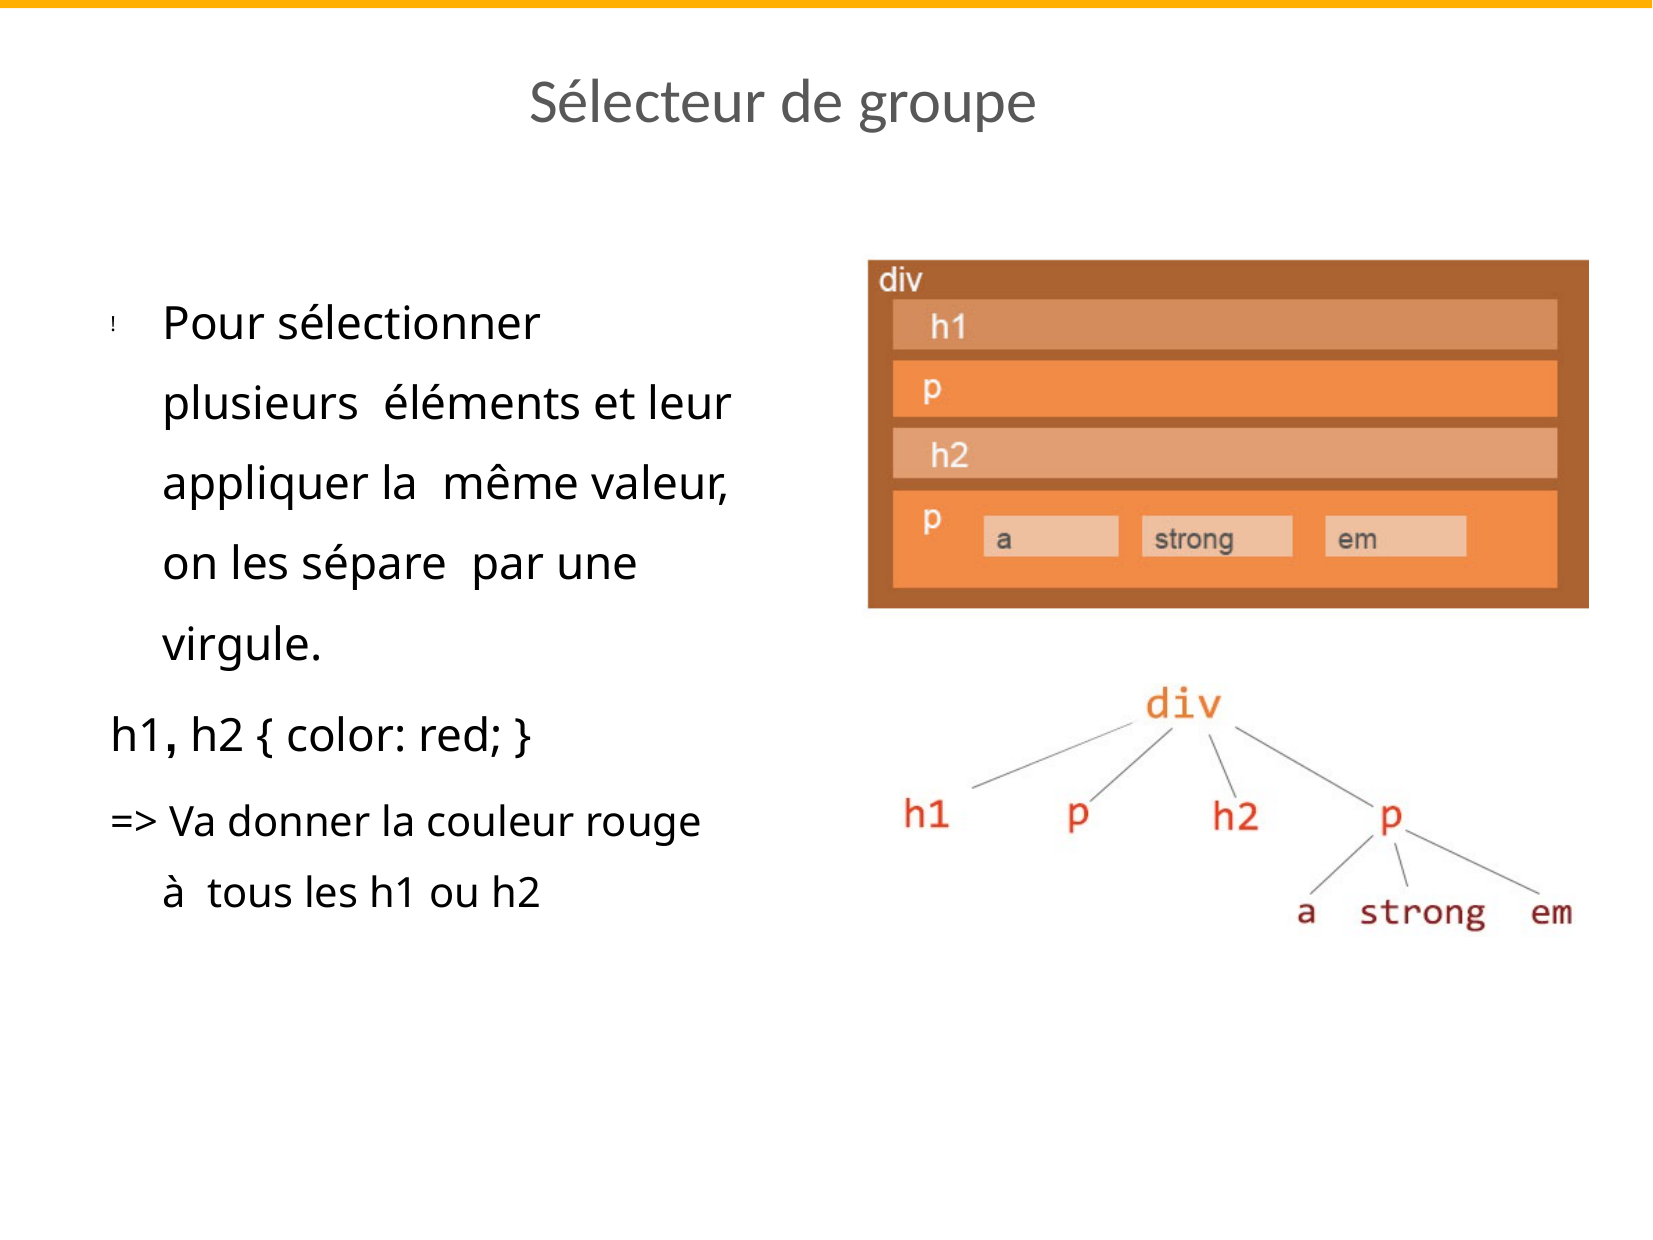

# Sélecteur de groupe
Pour sélectionner plusieurs éléments et leur appliquer la même valeur, on les sépare par une virgule.
h1, h2 { color: red; }
=> Va donner la couleur rouge à tous les h1 ou h2
!